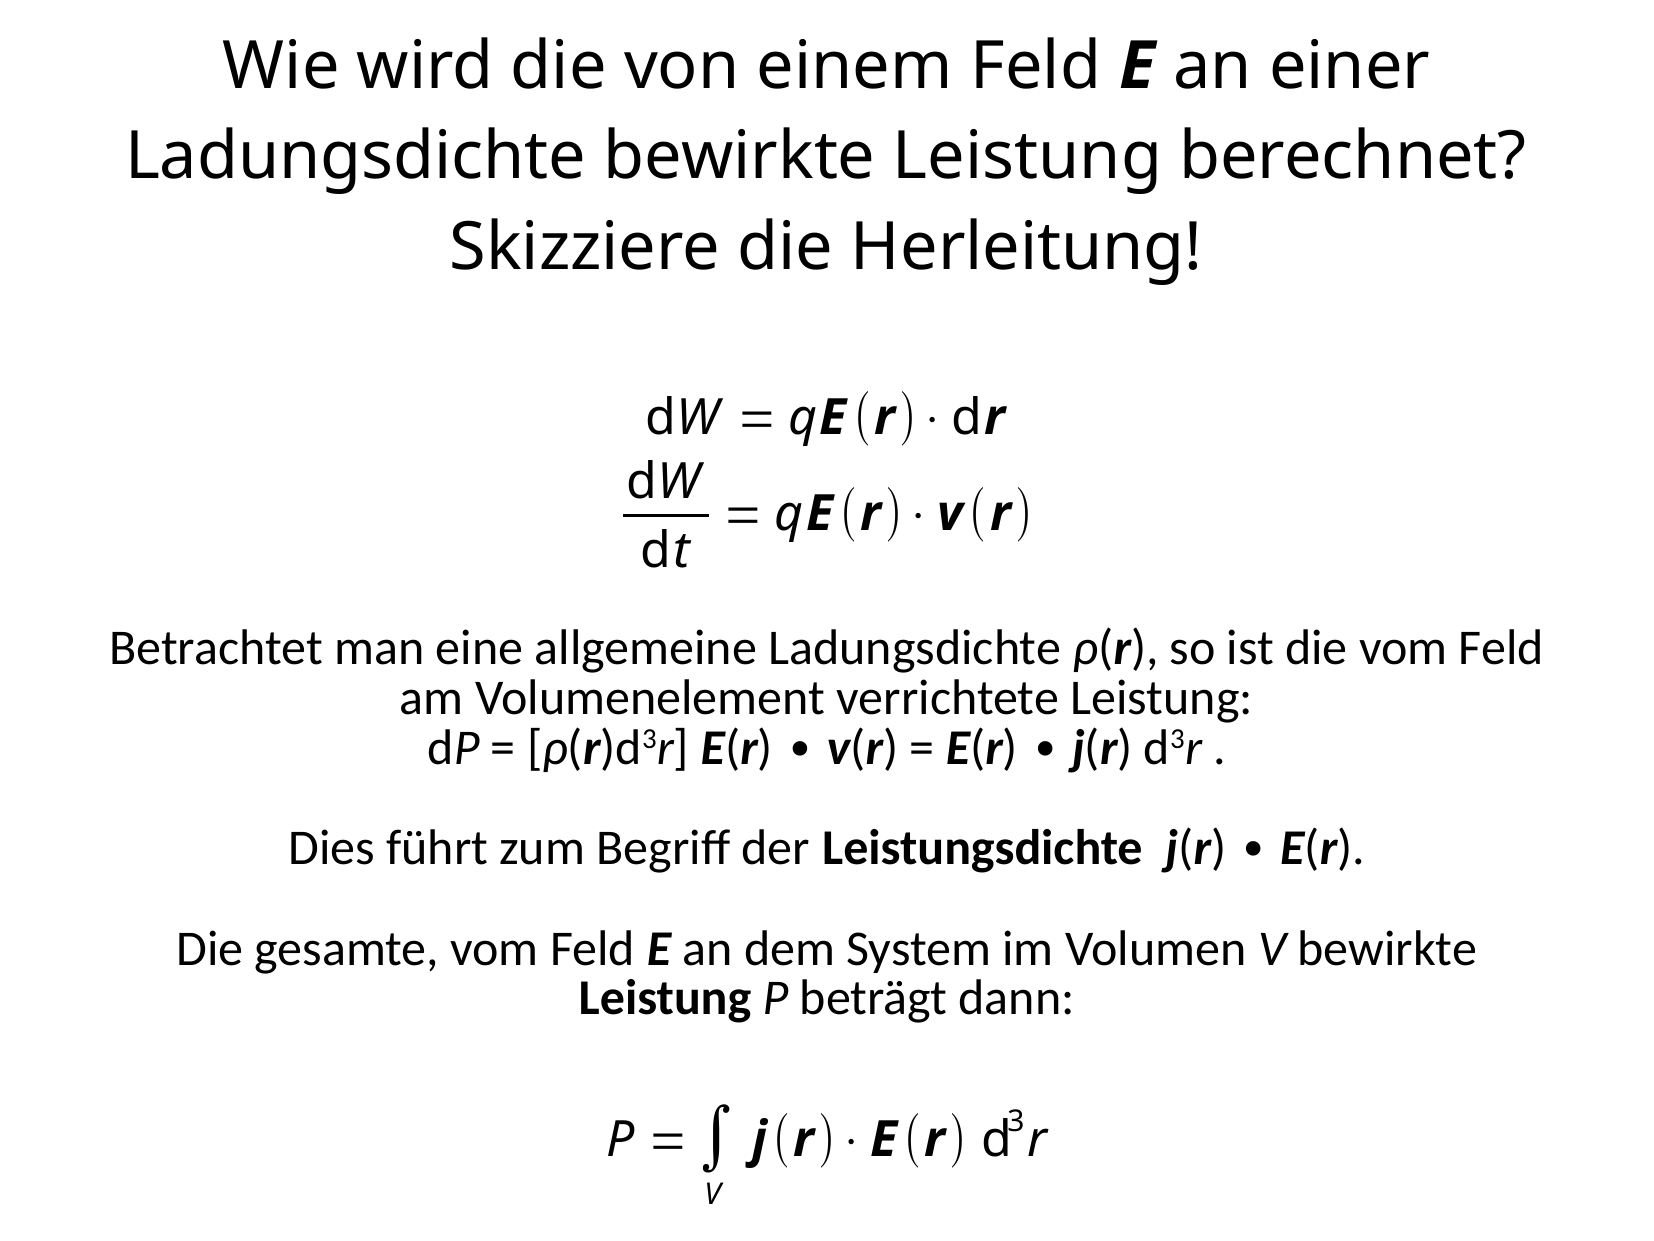

# Wie wird die von einem Feld E an einer Ladungsdichte bewirkte Leistung berechnet? Skizziere die Herleitung!
Betrachtet man eine allgemeine Ladungsdichte ρ(r), so ist die vom Feld am Volumenelement verrichtete Leistung:
dP = [ρ(r)d3r] E(r) ∙ v(r) = E(r) ∙ j(r) d3r .
Dies führt zum Begriff der Leistungsdichte j(r) ∙ E(r).
Die gesamte, vom Feld E an dem System im Volumen V bewirkte Leistung P beträgt dann: